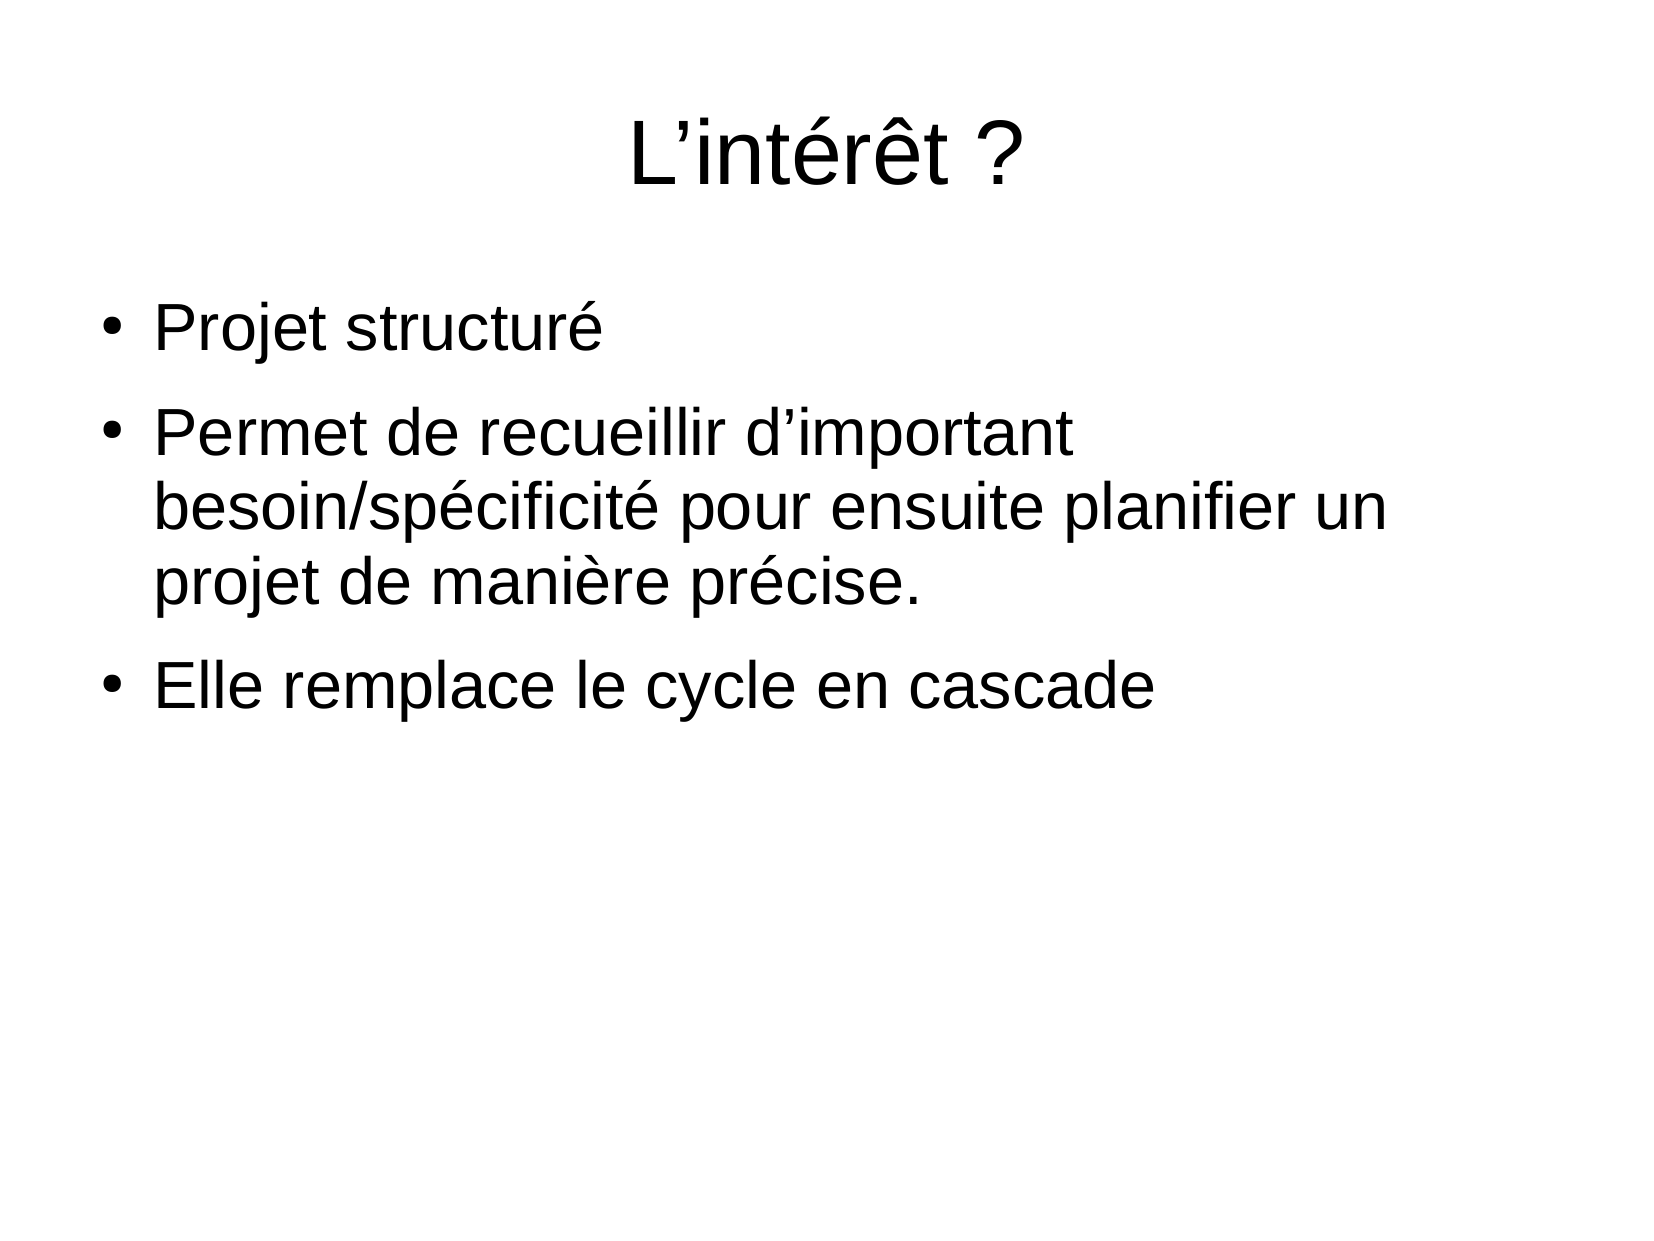

# L’intérêt ?
Projet structuré
Permet de recueillir d’important besoin/spécificité pour ensuite planifier un projet de manière précise.
Elle remplace le cycle en cascade